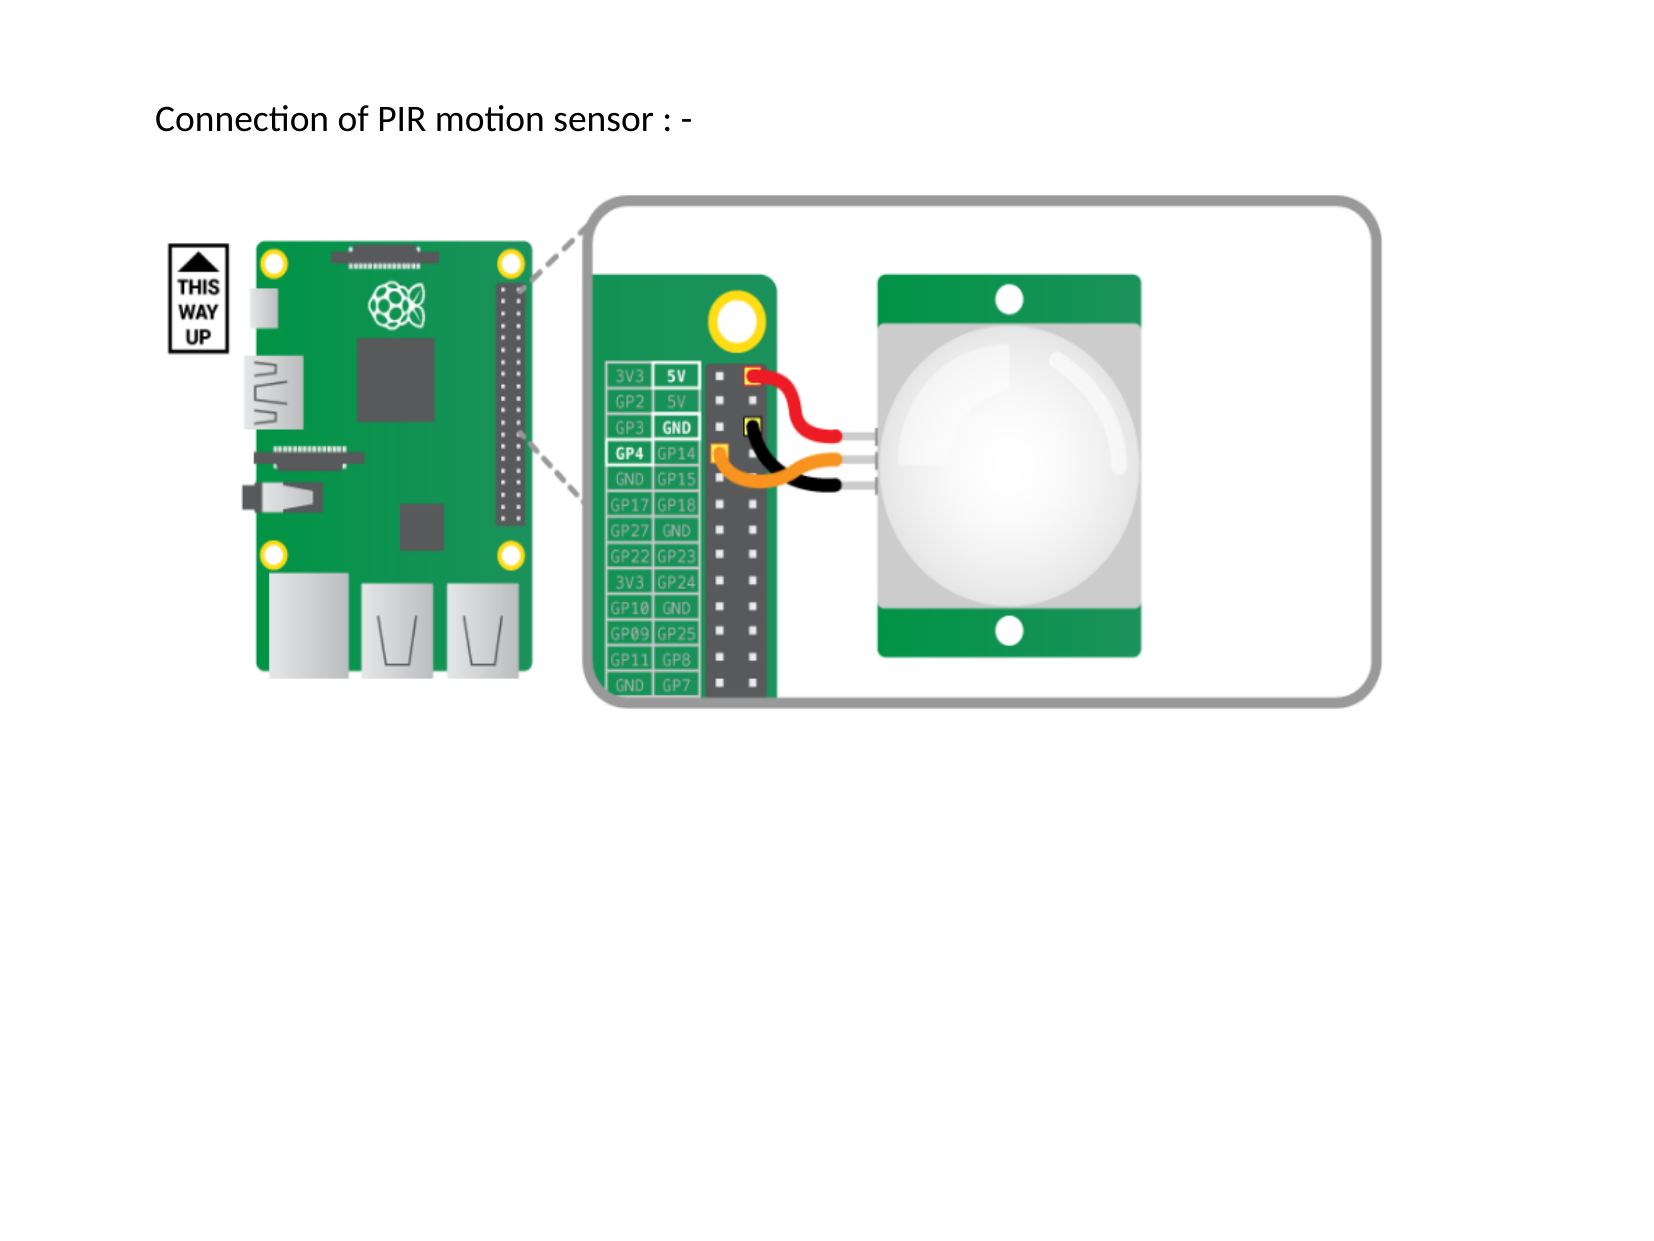

Connection of PIR motion sensor : -